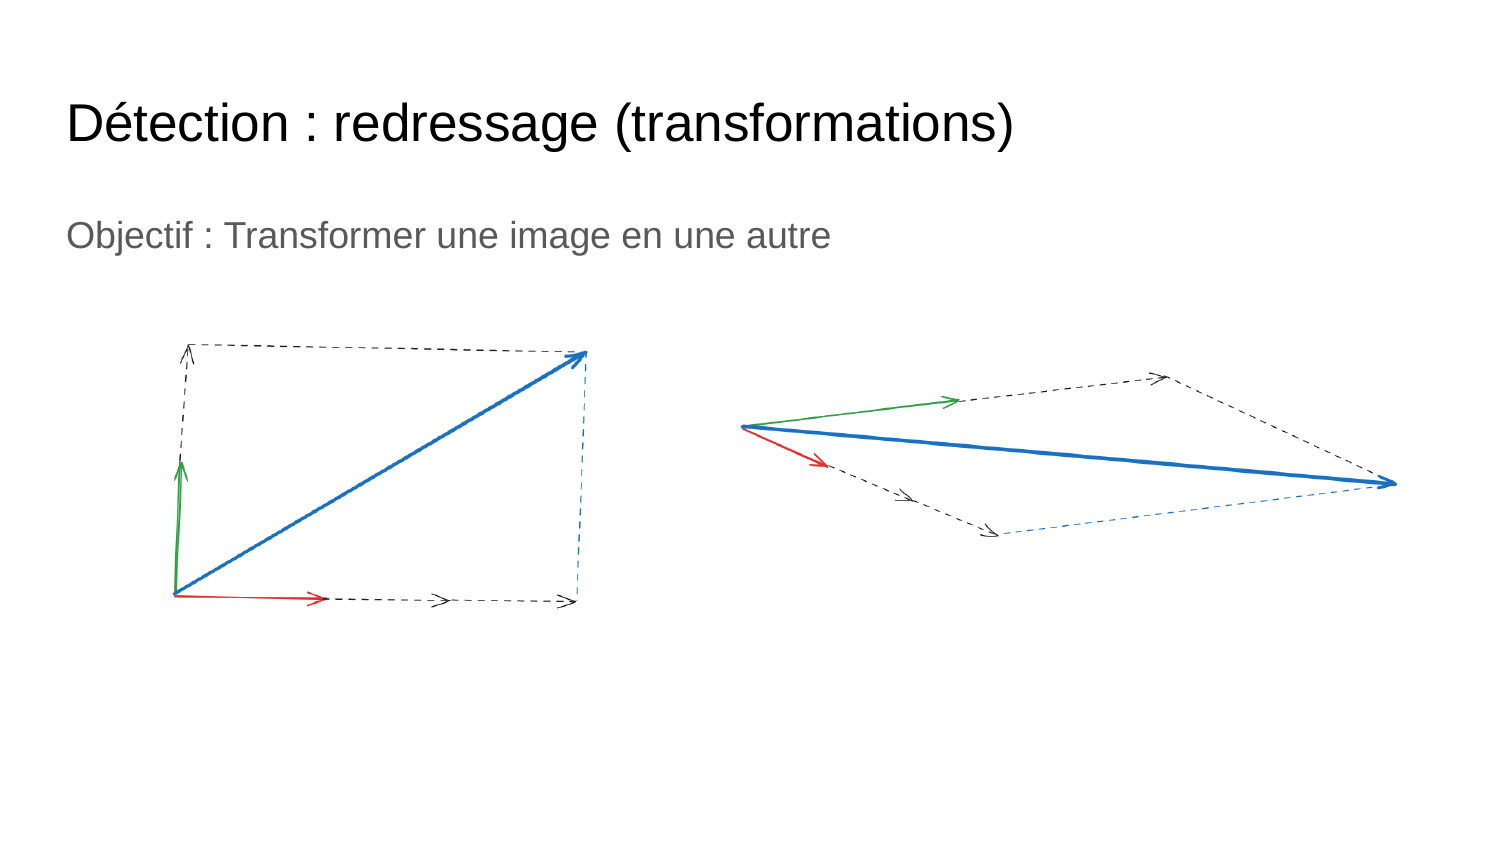

# Détection : redressage (transformations)
Objectif : Transformer une image en une autre